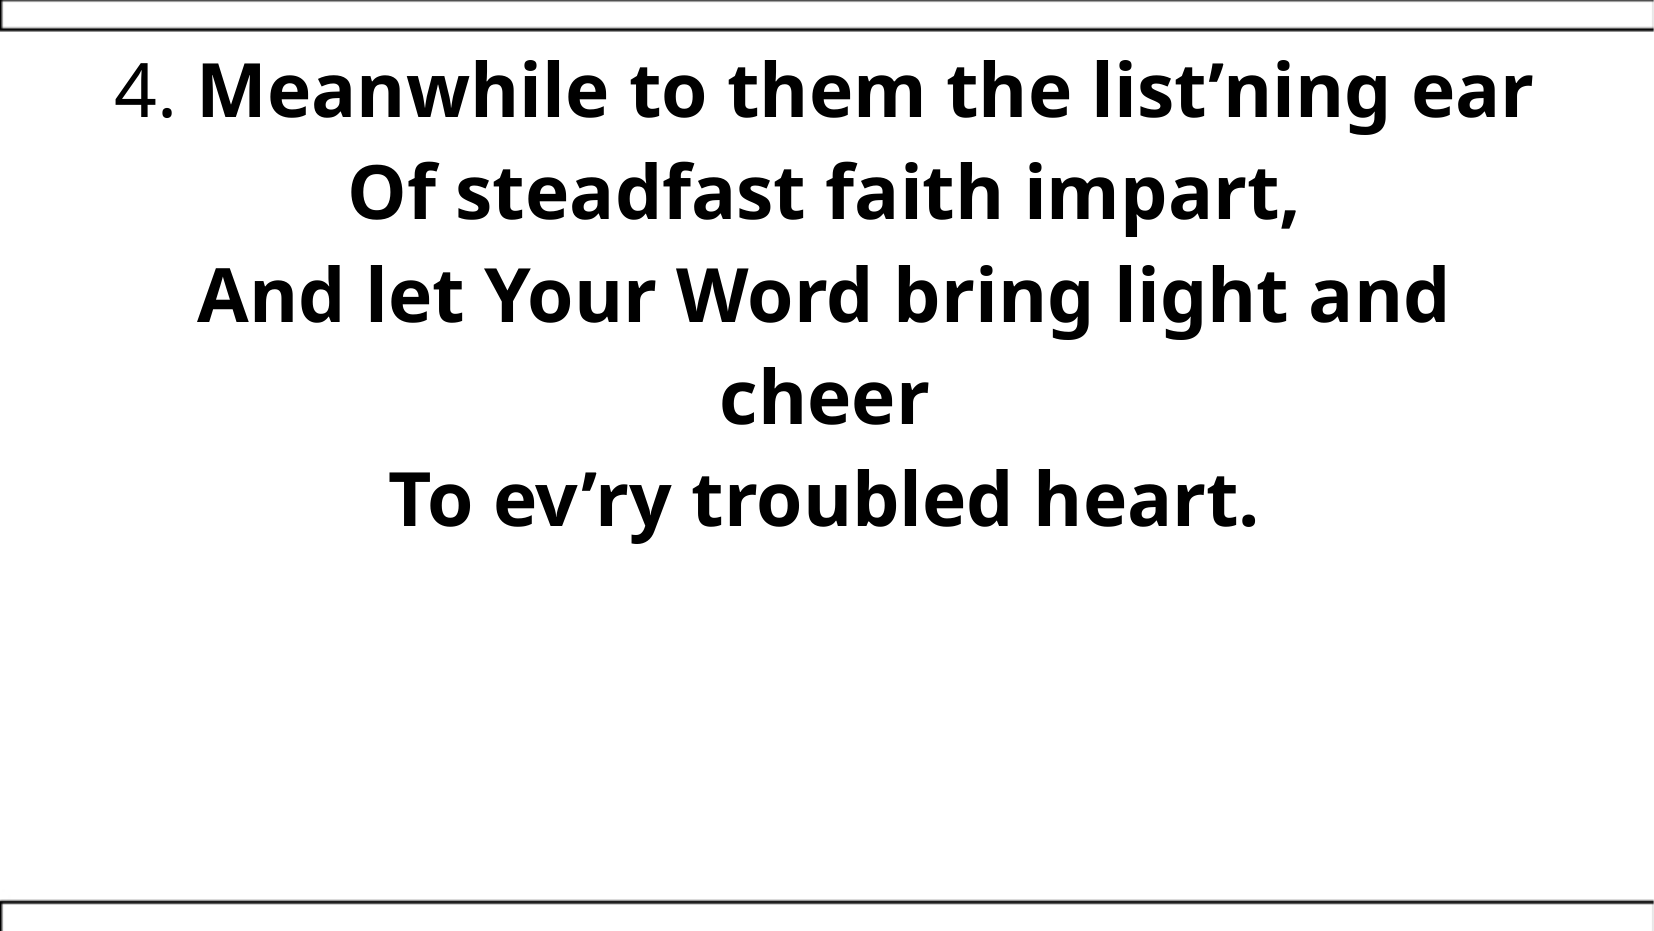

4. Meanwhile to them the list’ning ear
Of steadfast faith impart,
And let Your Word bring light and cheer
To ev’ry troubled heart.